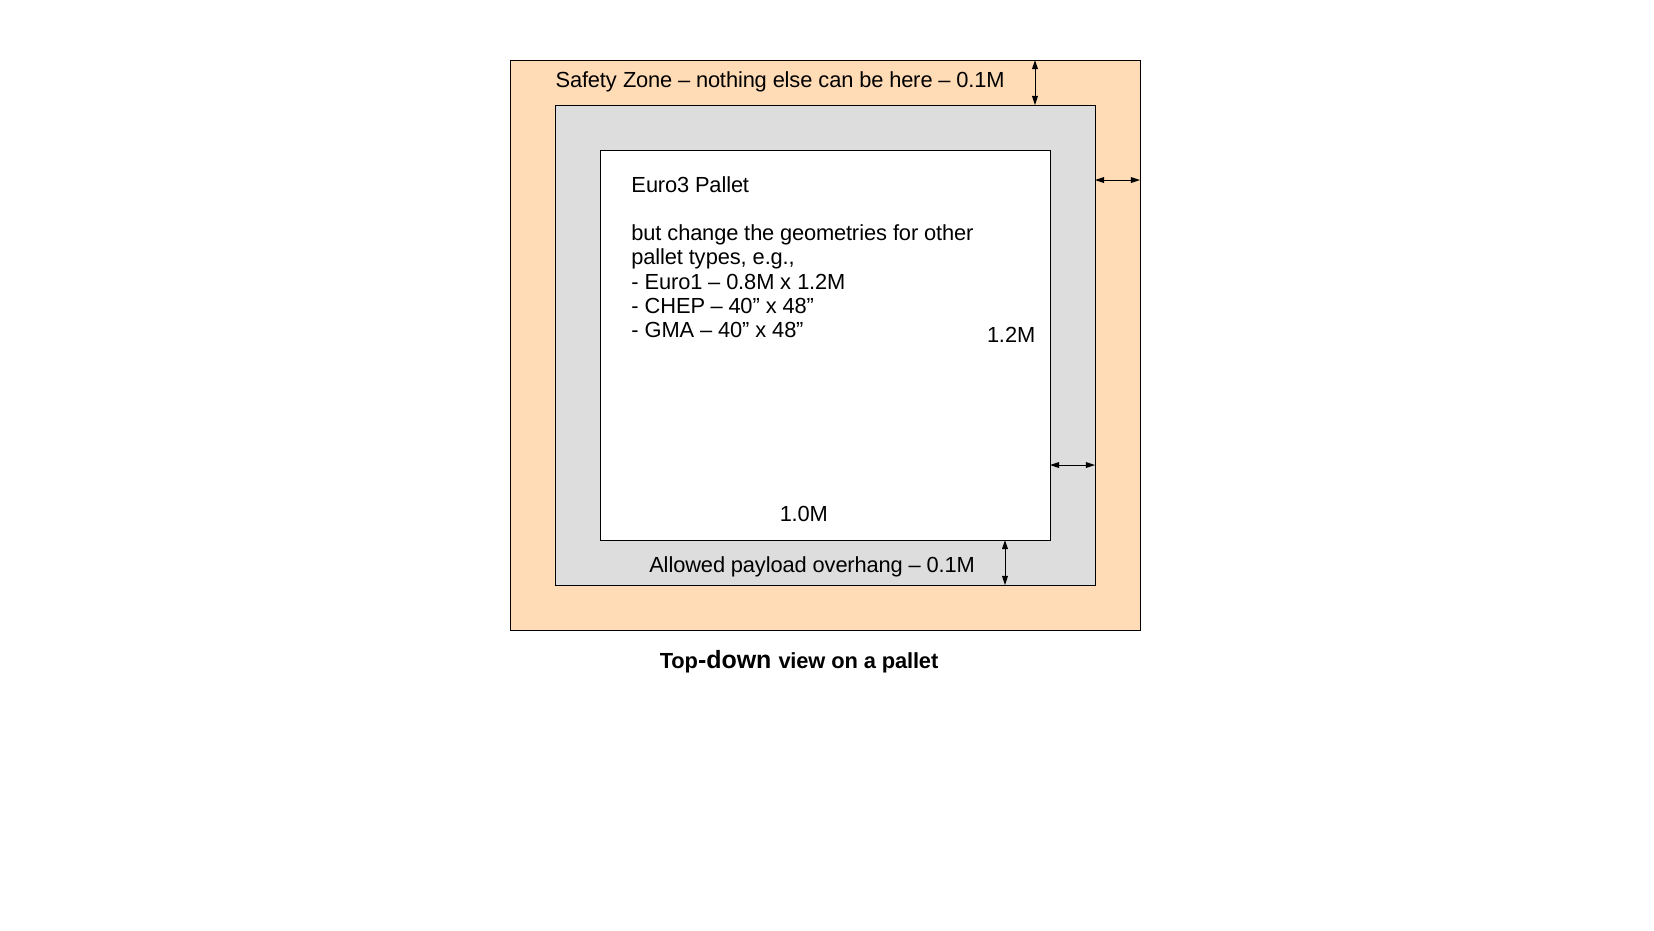

Safety Zone – nothing else can be here – 0.1M
Euro3 Pallet
but change the geometries for other pallet types, e.g.,
- Euro1 – 0.8M x 1.2M
- CHEP – 40” x 48”
- GMA – 40” x 48”
1.2M
1.0M
Allowed payload overhang – 0.1M
Top-down view on a pallet